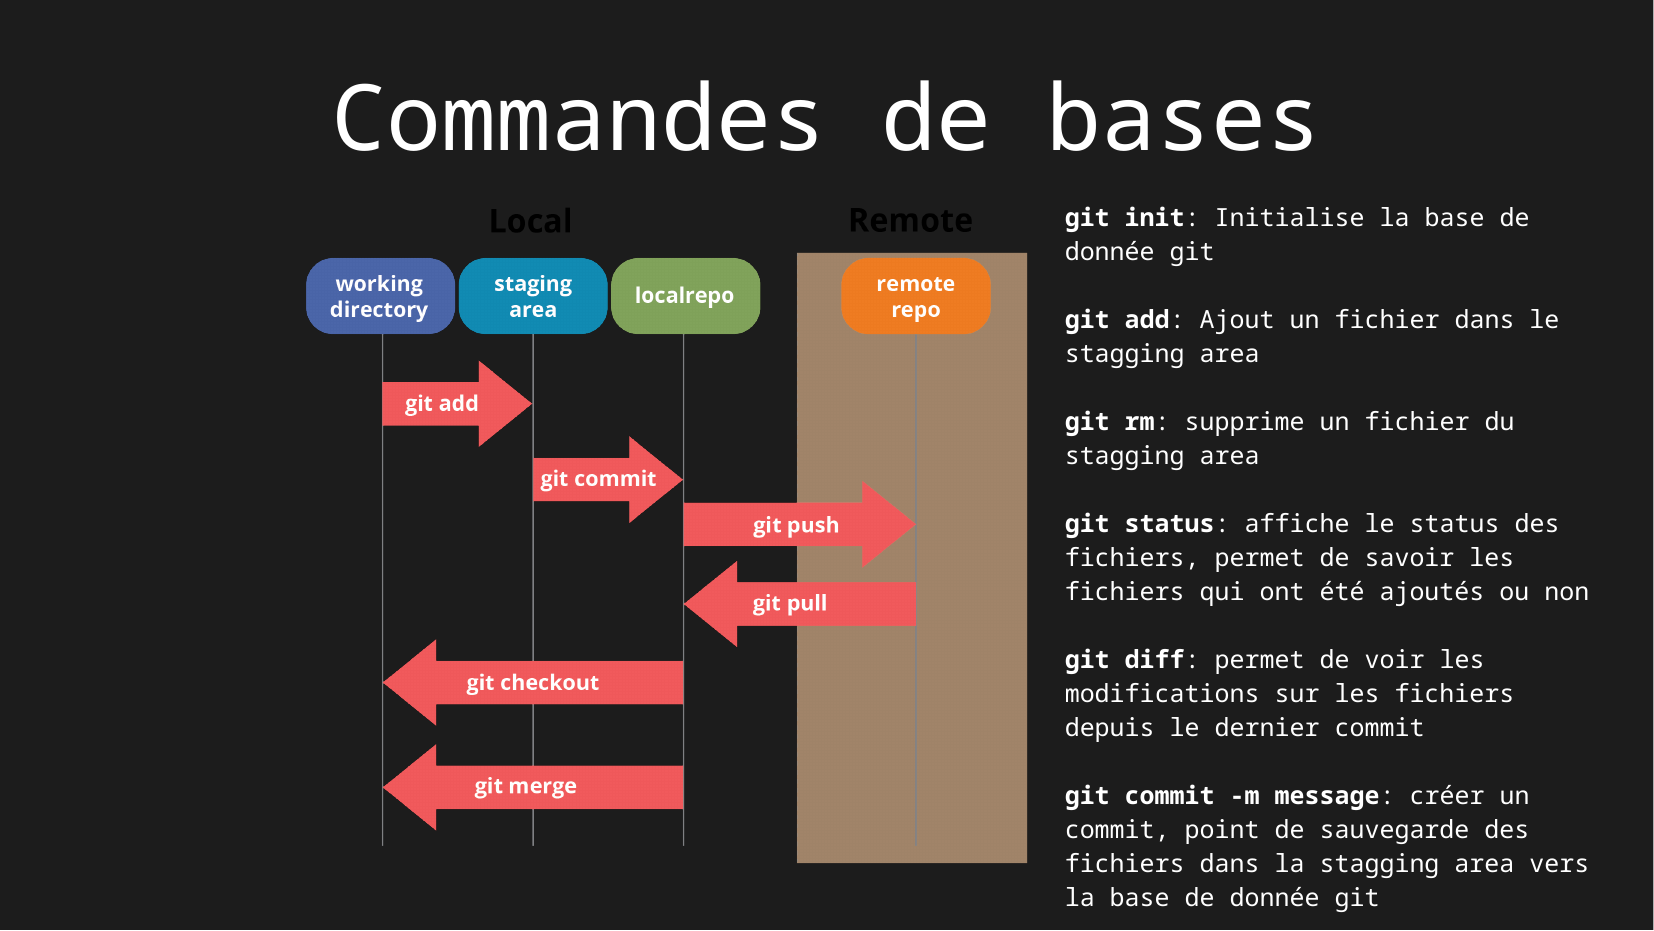

# Commandes de bases
git init: Initialise la base de donnée git
git add: Ajout un fichier dans le stagging area
git rm: supprime un fichier du stagging area
git status: affiche le status des fichiers, permet de savoir les fichiers qui ont été ajoutés ou non
git diff: permet de voir les modifications sur les fichiers depuis le dernier commit
git commit -m message: créer un commit, point de sauvegarde des fichiers dans la stagging area vers la base de donnée git